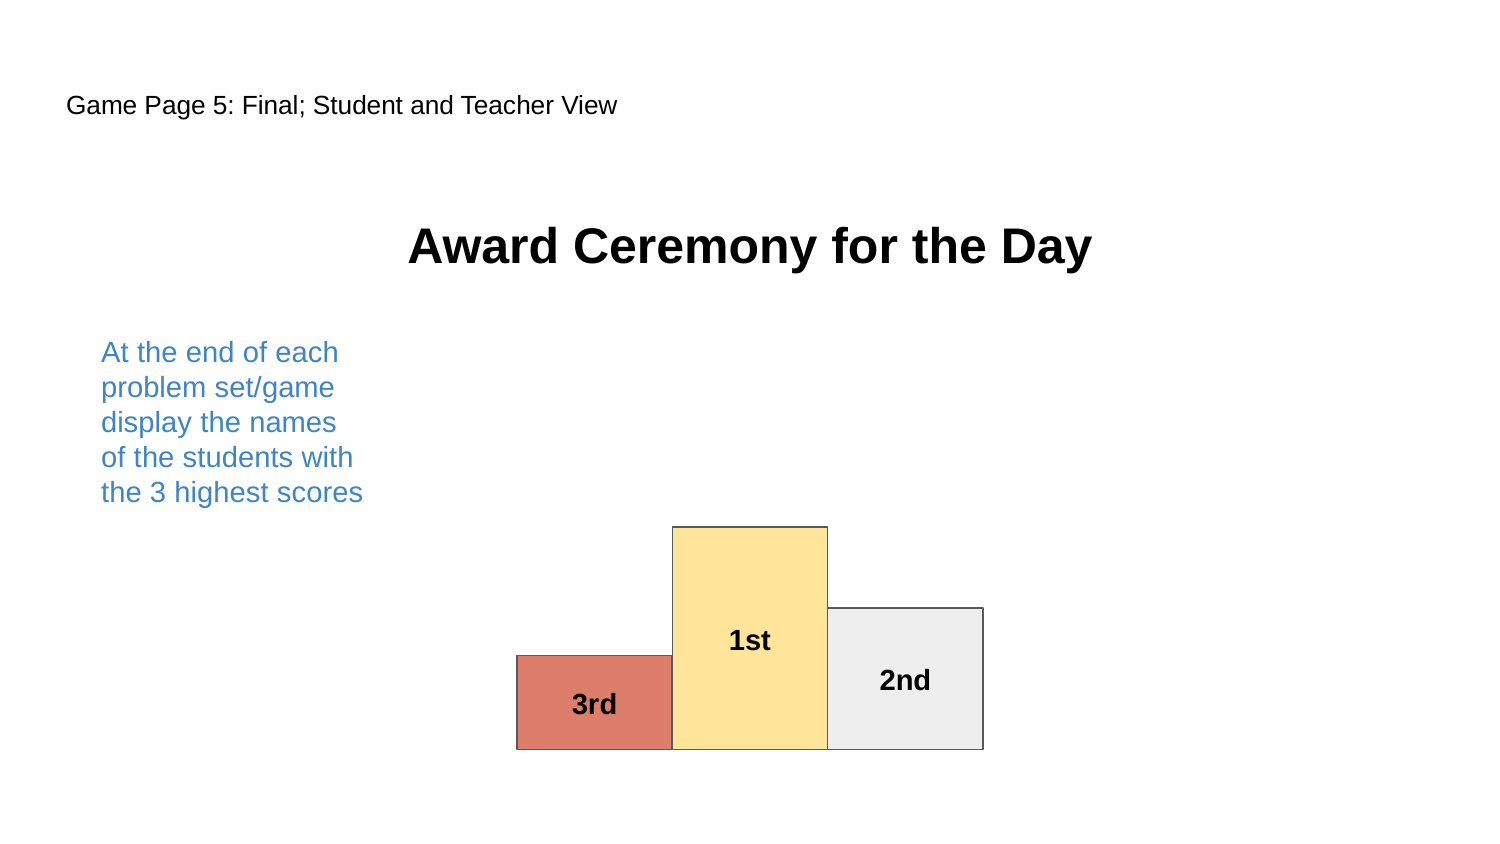

# Game Page 5: Final; Student and Teacher View
Award Ceremony for the Day
At the end of each problem set/game display the names of the students with the 3 highest scores
1st
2nd
3rd